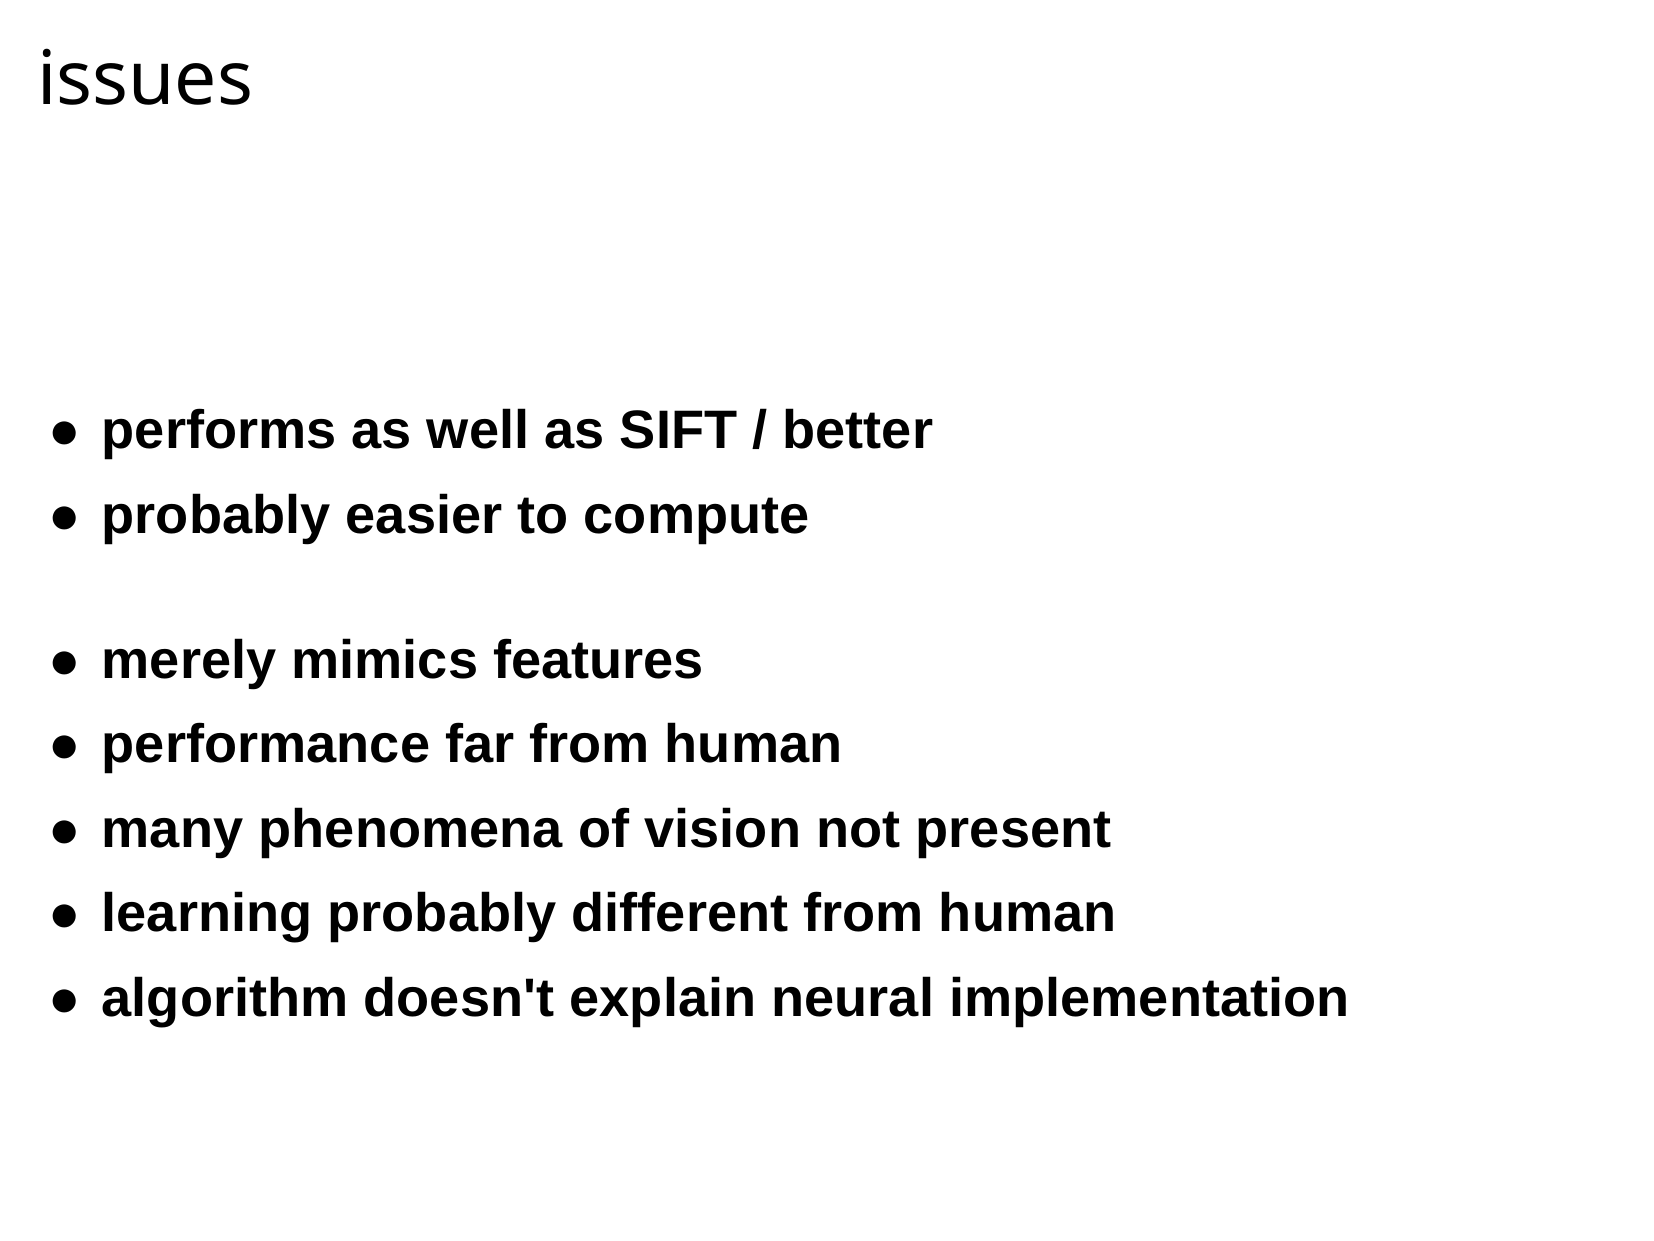

# issues
performs as well as SIFT / better
probably easier to compute
merely mimics features
performance far from human
many phenomena of vision not present
learning probably different from human
algorithm doesn't explain neural implementation